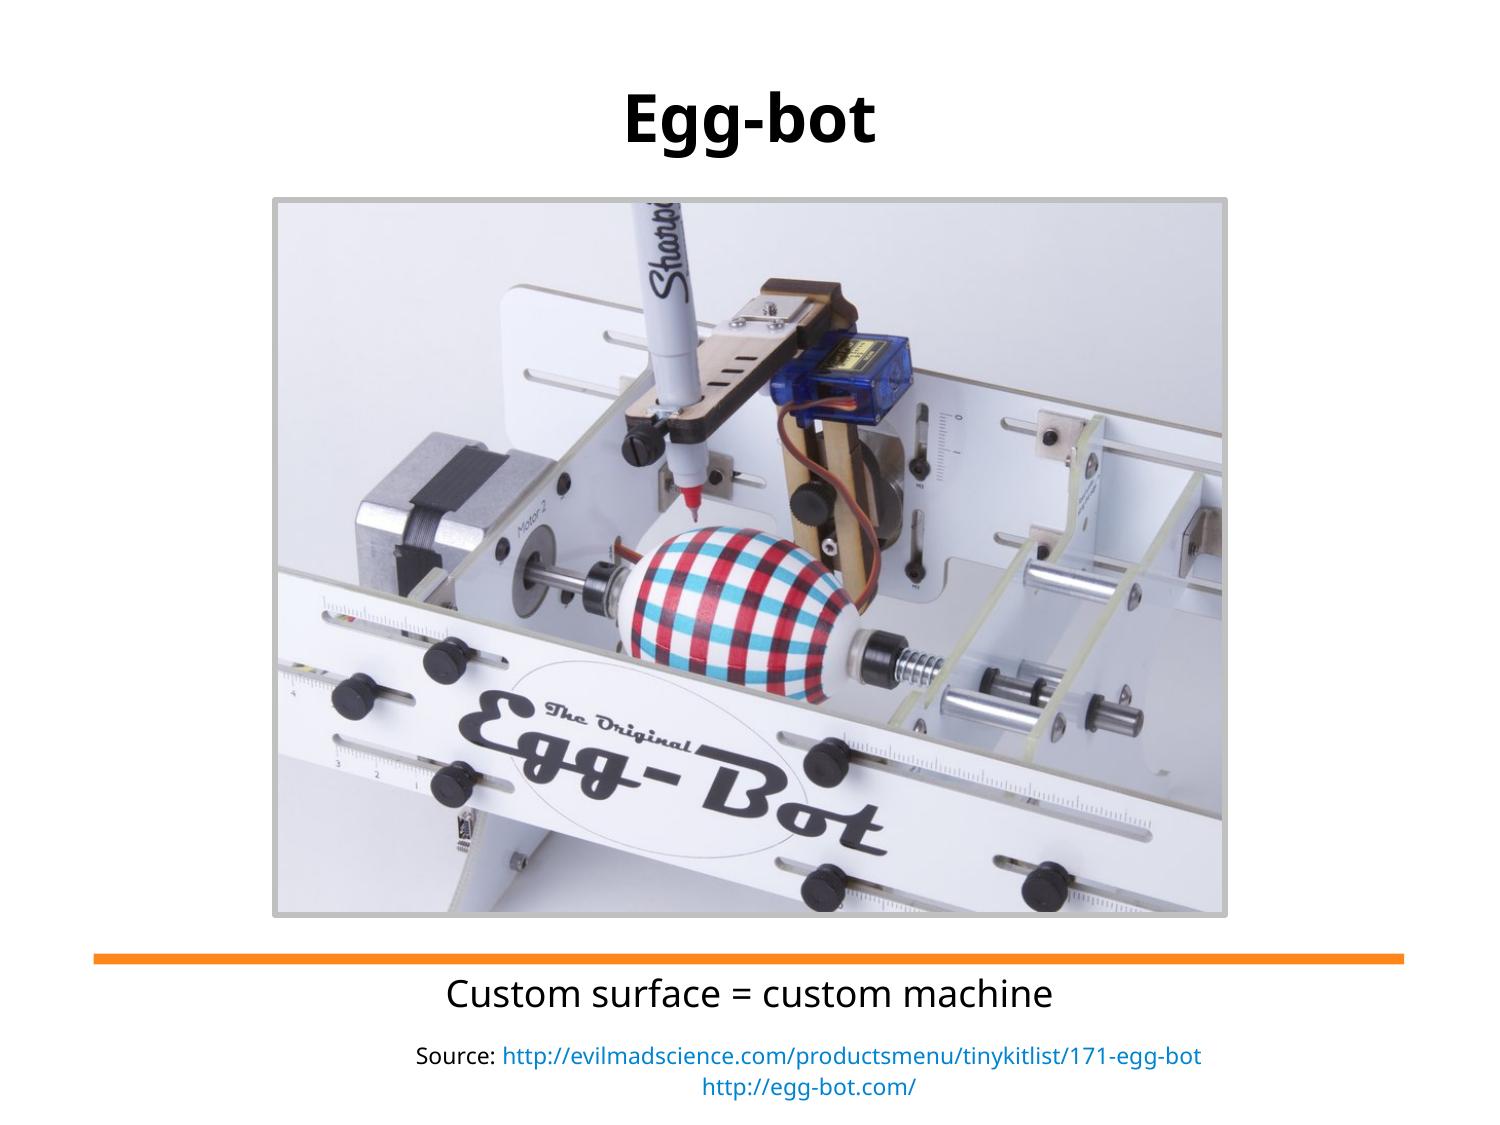

# Egg-bot
Custom surface = custom machine
Source: http://evilmadscience.com/productsmenu/tinykitlist/171-egg-bot
http://egg-bot.com/